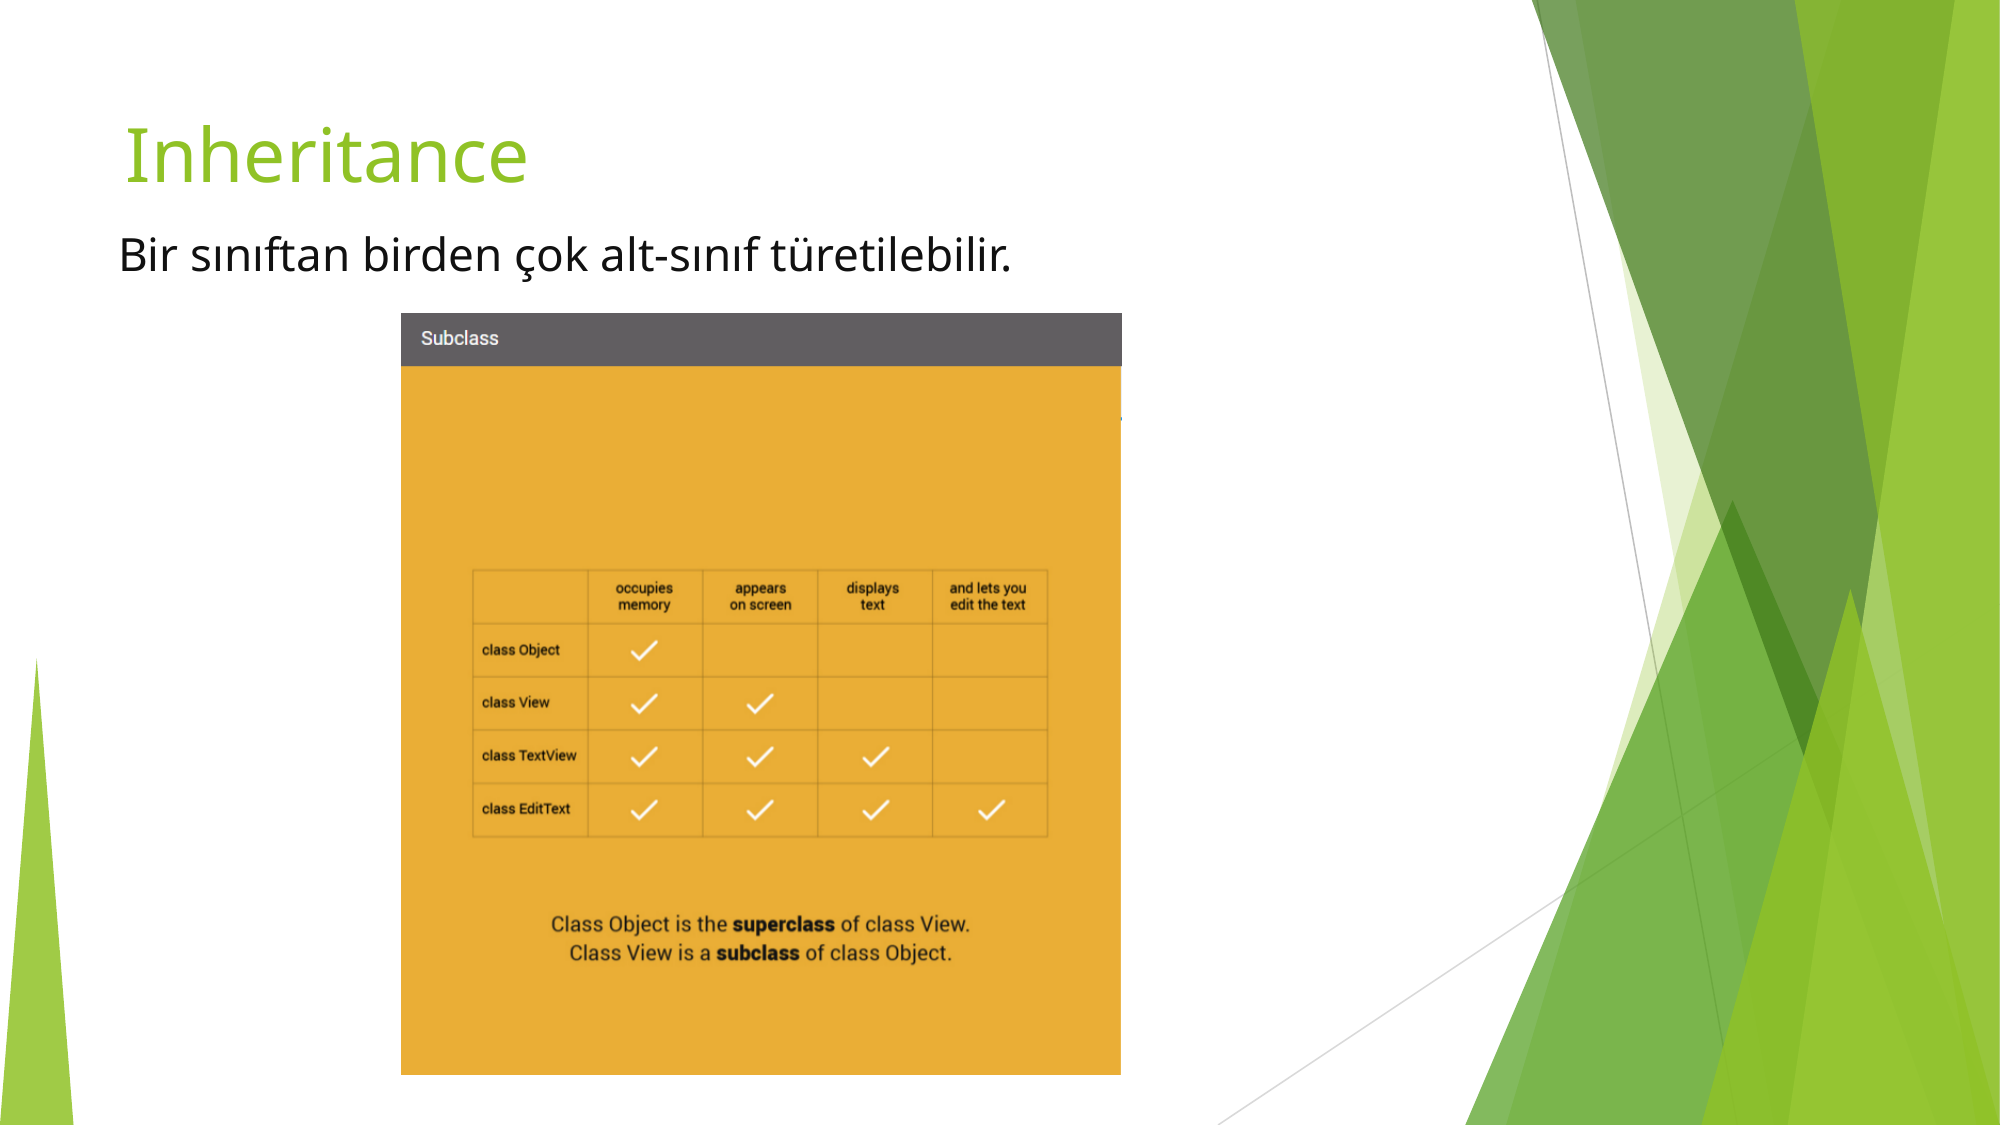

Bir sınıftan birden çok alt-sınıf türetilebilir.
# Inheritance